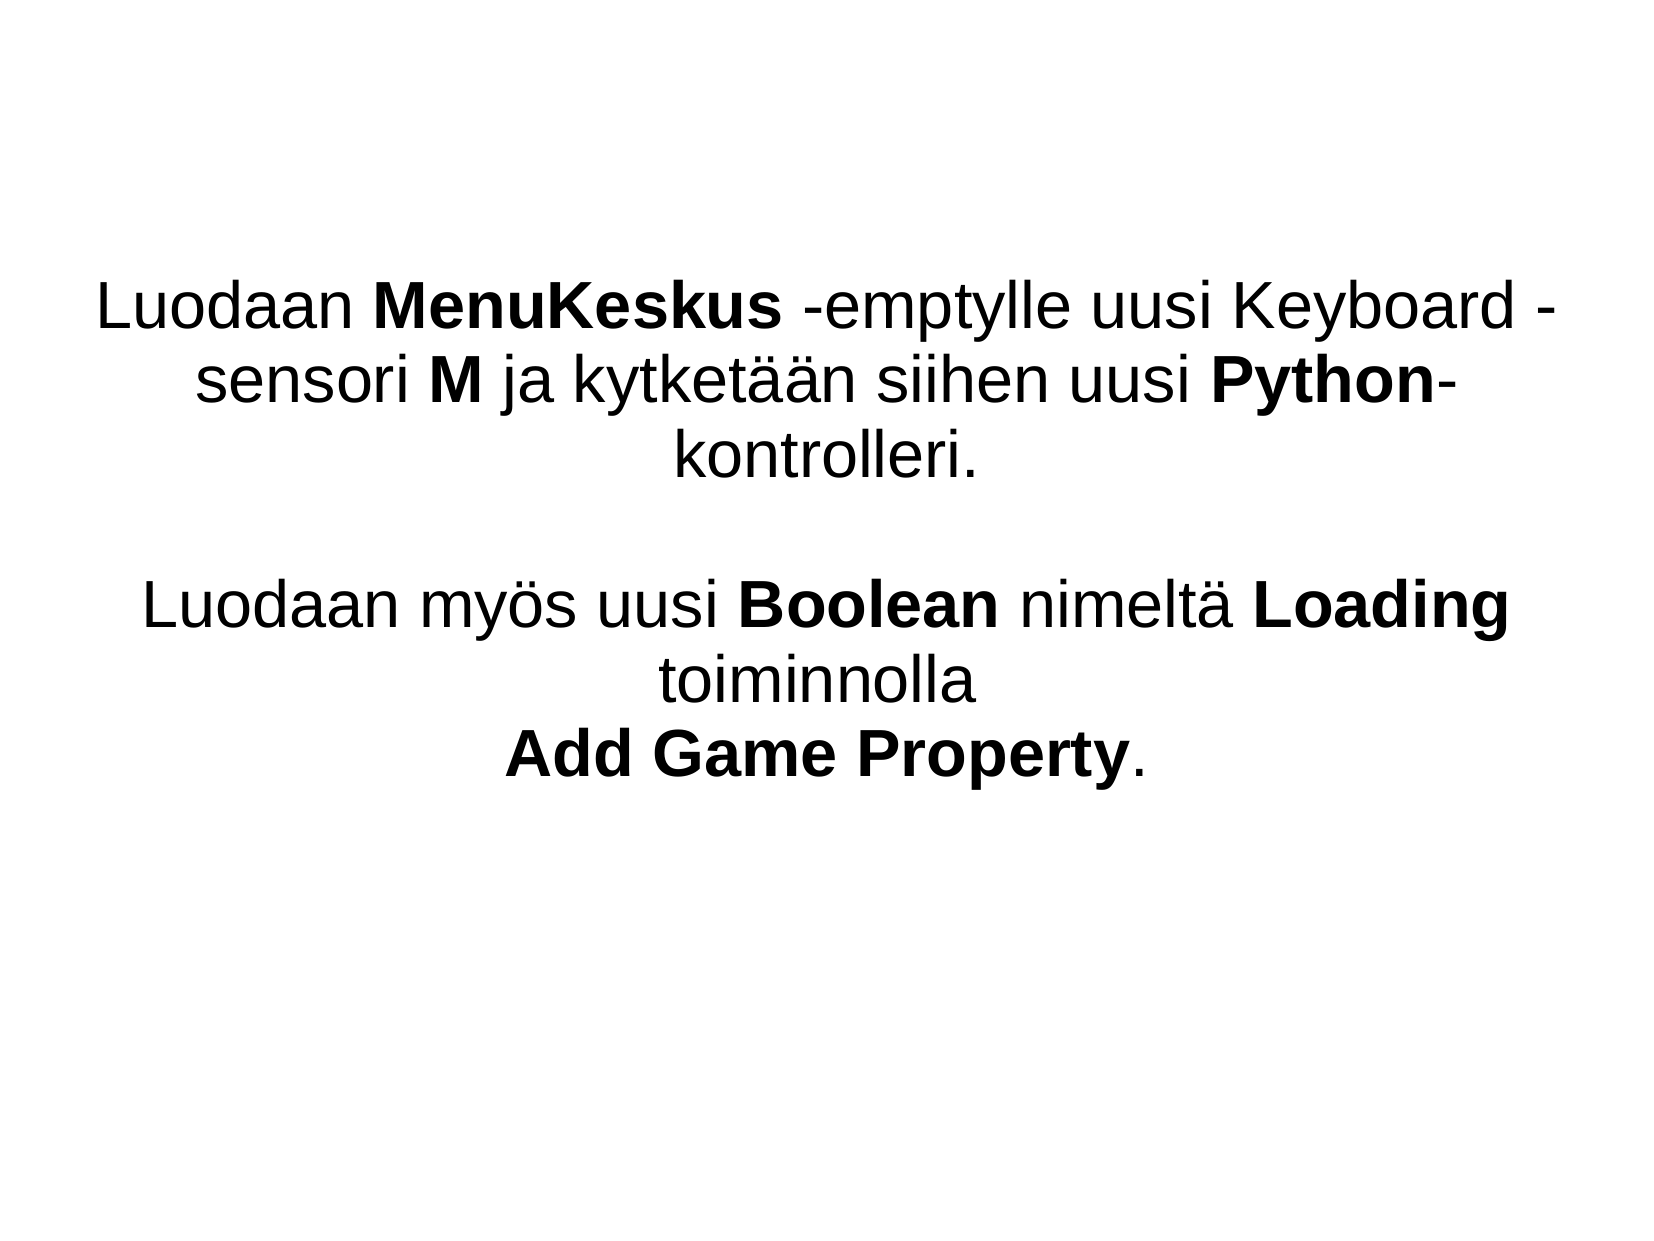

# Luodaan MenuKeskus -emptylle uusi Keyboard -sensori M ja kytketään siihen uusi Python-kontrolleri.
Luodaan myös uusi Boolean nimeltä Loading toiminnolla
Add Game Property.